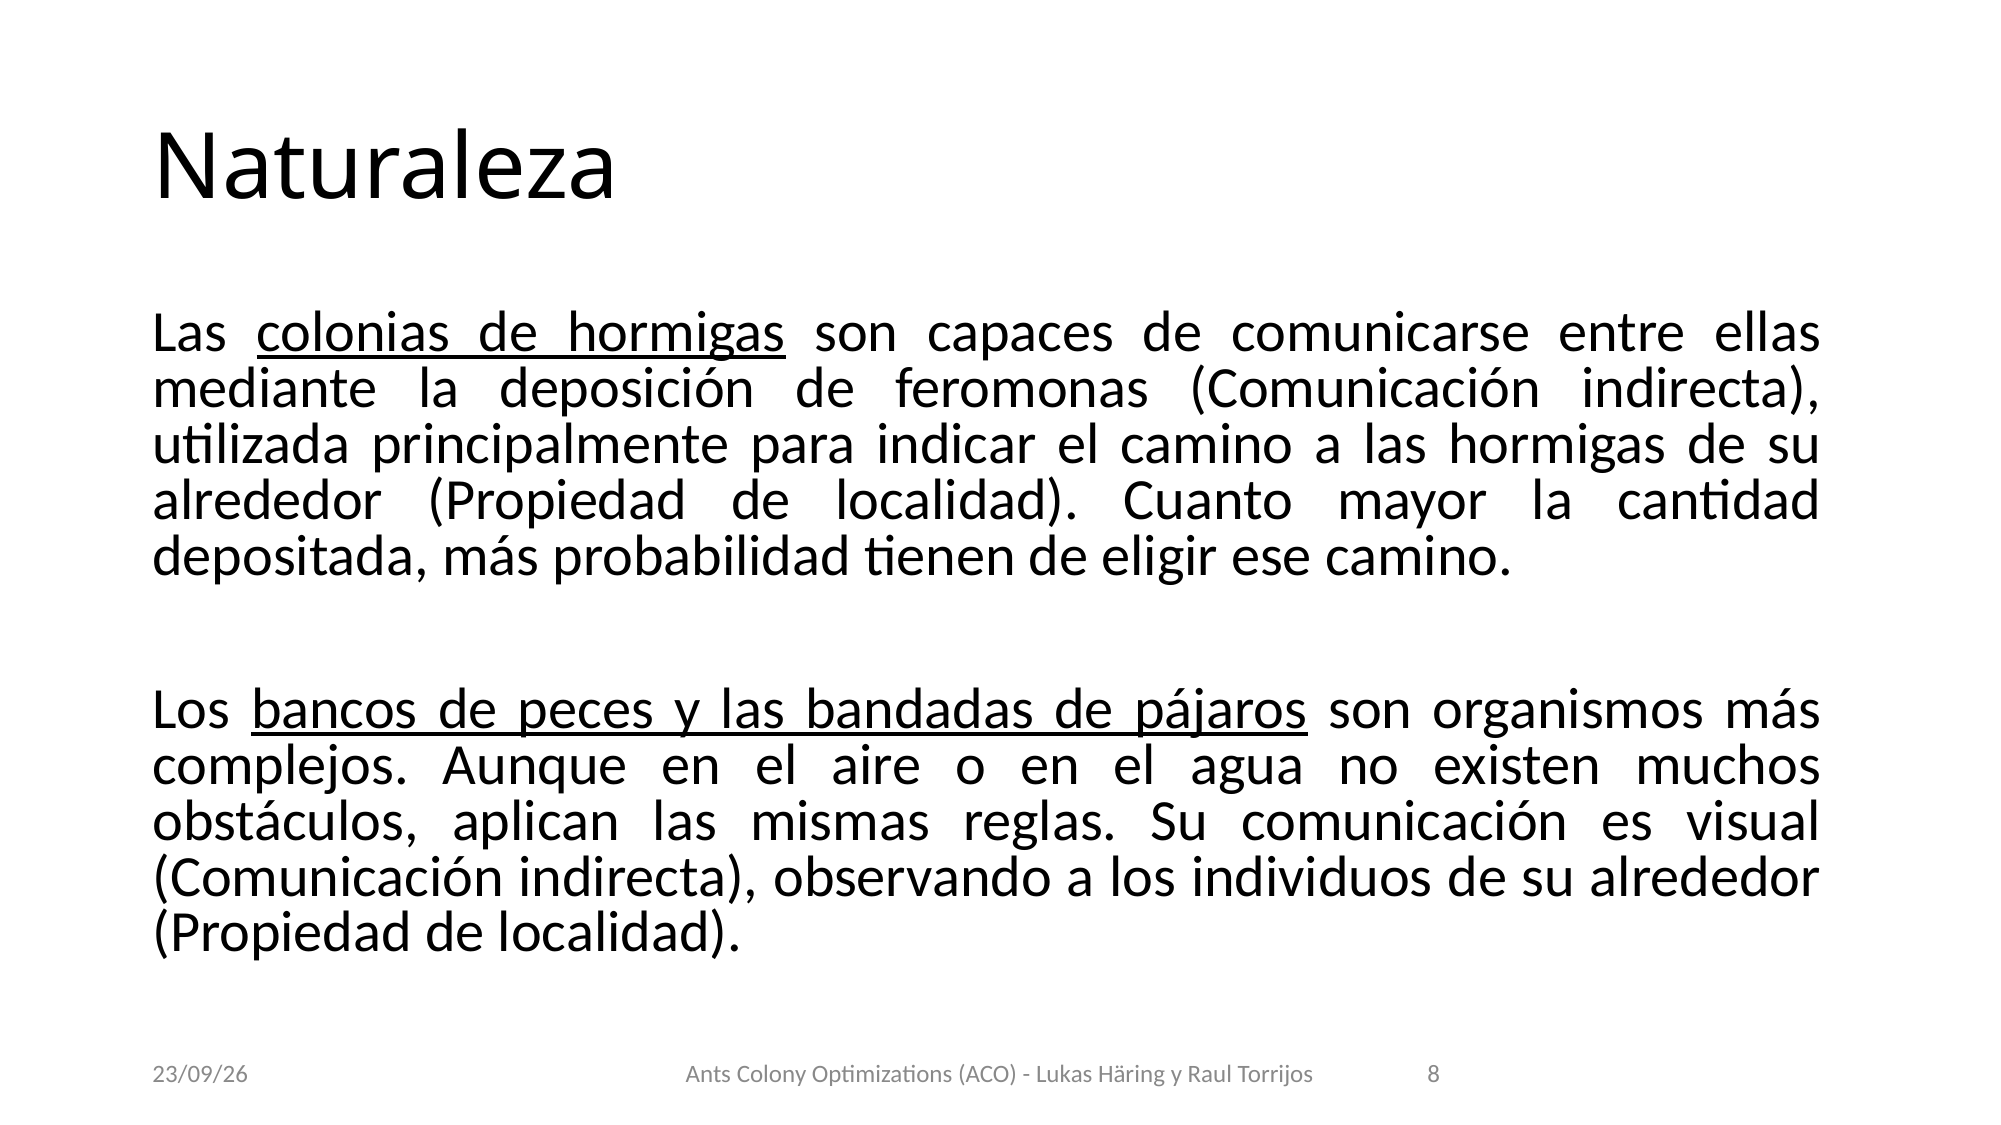

# Naturaleza
Las colonias de hormigas son capaces de comunicarse entre ellas mediante la deposición de feromonas (Comunicación indirecta), utilizada principalmente para indicar el camino a las hormigas de su alrededor (Propiedad de localidad). Cuanto mayor la cantidad depositada, más probabilidad tienen de eligir ese camino.
Los bancos de peces y las bandadas de pájaros son organismos más complejos. Aunque en el aire o en el agua no existen muchos obstáculos, aplican las mismas reglas. Su comunicación es visual (Comunicación indirecta), observando a los individuos de su alrededor (Propiedad de localidad).
Ants Colony Optimizations (ACO) - Lukas Häring y Raul Torrijos
8